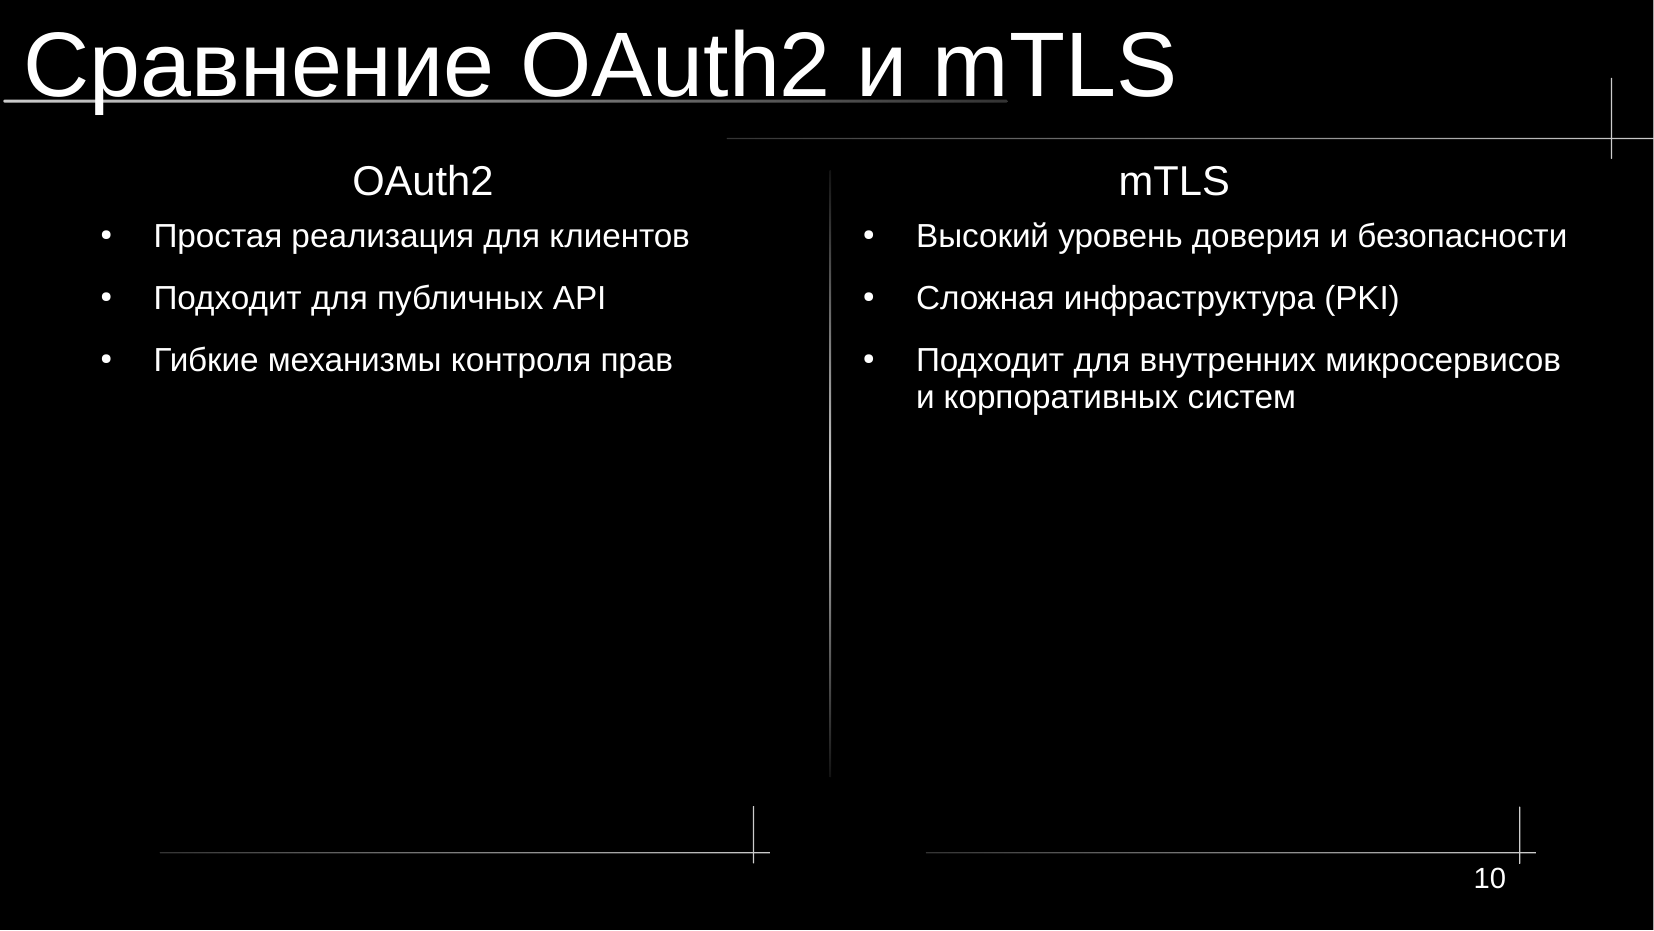

# Сравнение OAuth2 и mTLS
OAuth2
mTLS
Простая реализация для клиентов
Подходит для публичных API
Гибкие механизмы контроля прав
Высокий уровень доверия и безопасности
Сложная инфраструктура (PKI)
Подходит для внутренних микросервисов и корпоративных систем
10